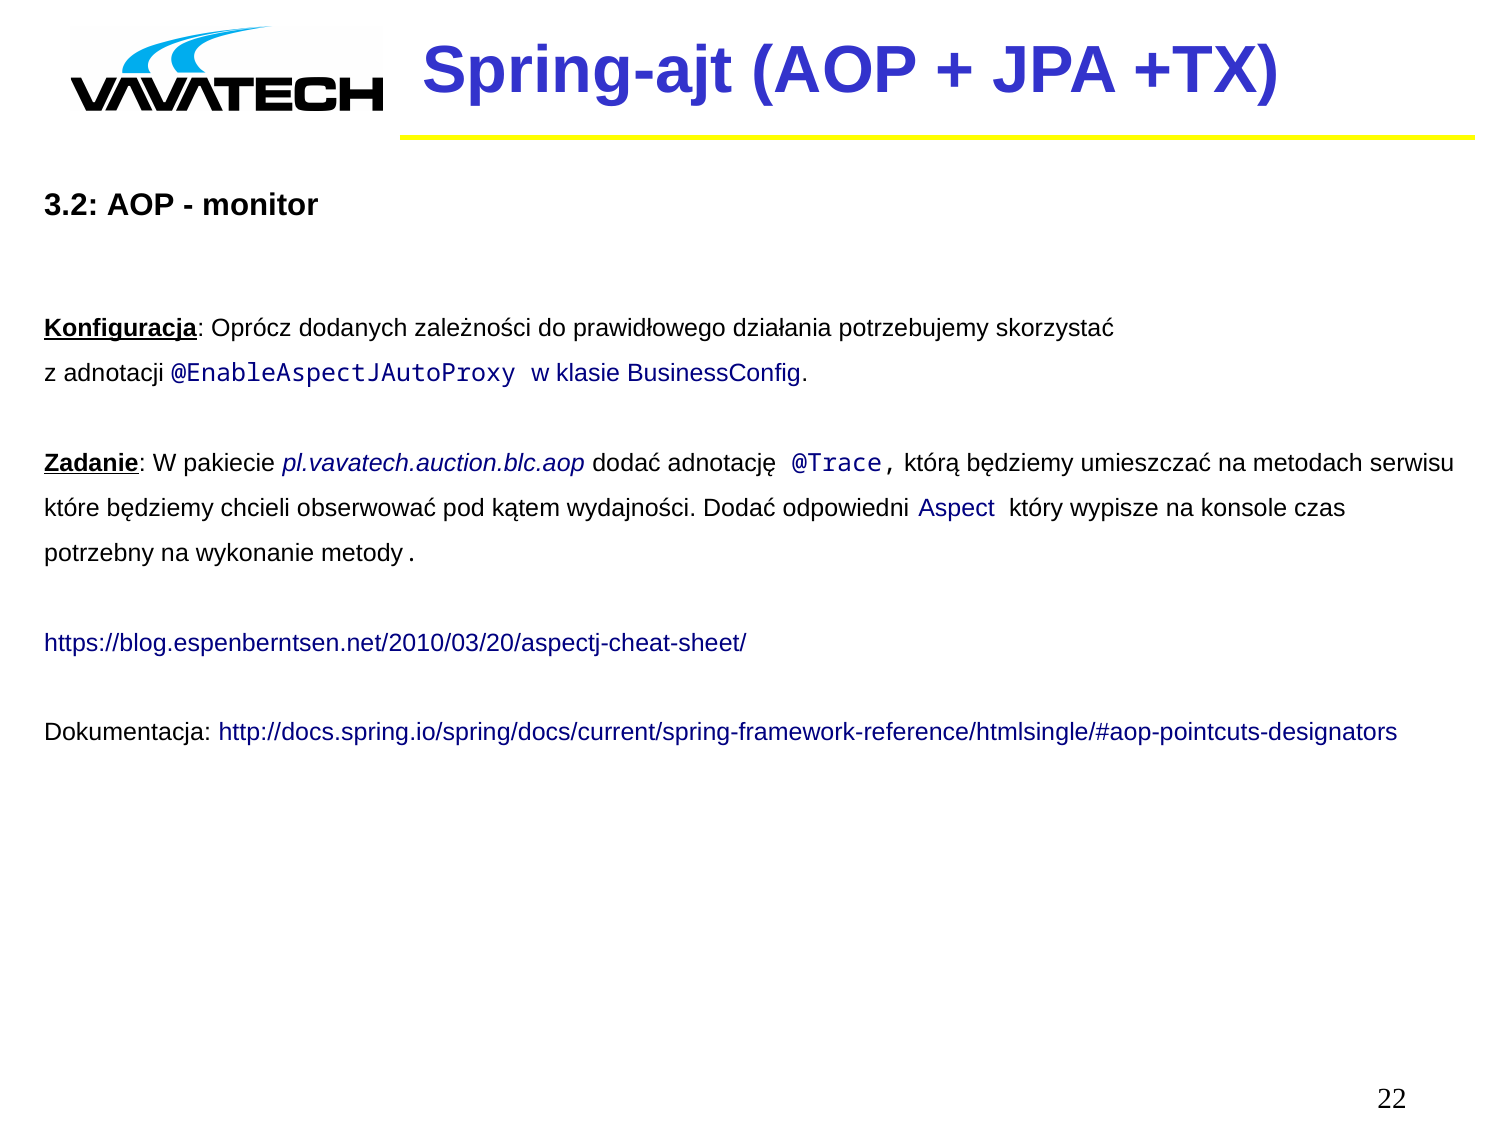

# Spring-ajt (AOP + JPA +TX)
3.2: AOP - monitor
Konfiguracja: Oprócz dodanych zależności do prawidłowego działania potrzebujemy skorzystać
z adnotacji @EnableAspectJAutoProxy w klasie BusinessConfig.
Zadanie: W pakiecie pl.vavatech.auction.blc.aop dodać adnotację @Trace, którą będziemy umieszczać na metodach serwisu które będziemy chcieli obserwować pod kątem wydajności. Dodać odpowiedni Aspect który wypisze na konsole czas potrzebny na wykonanie metody.
https://blog.espenberntsen.net/2010/03/20/aspectj-cheat-sheet/
Dokumentacja: http://docs.spring.io/spring/docs/current/spring-framework-reference/htmlsingle/#aop-pointcuts-designators
22